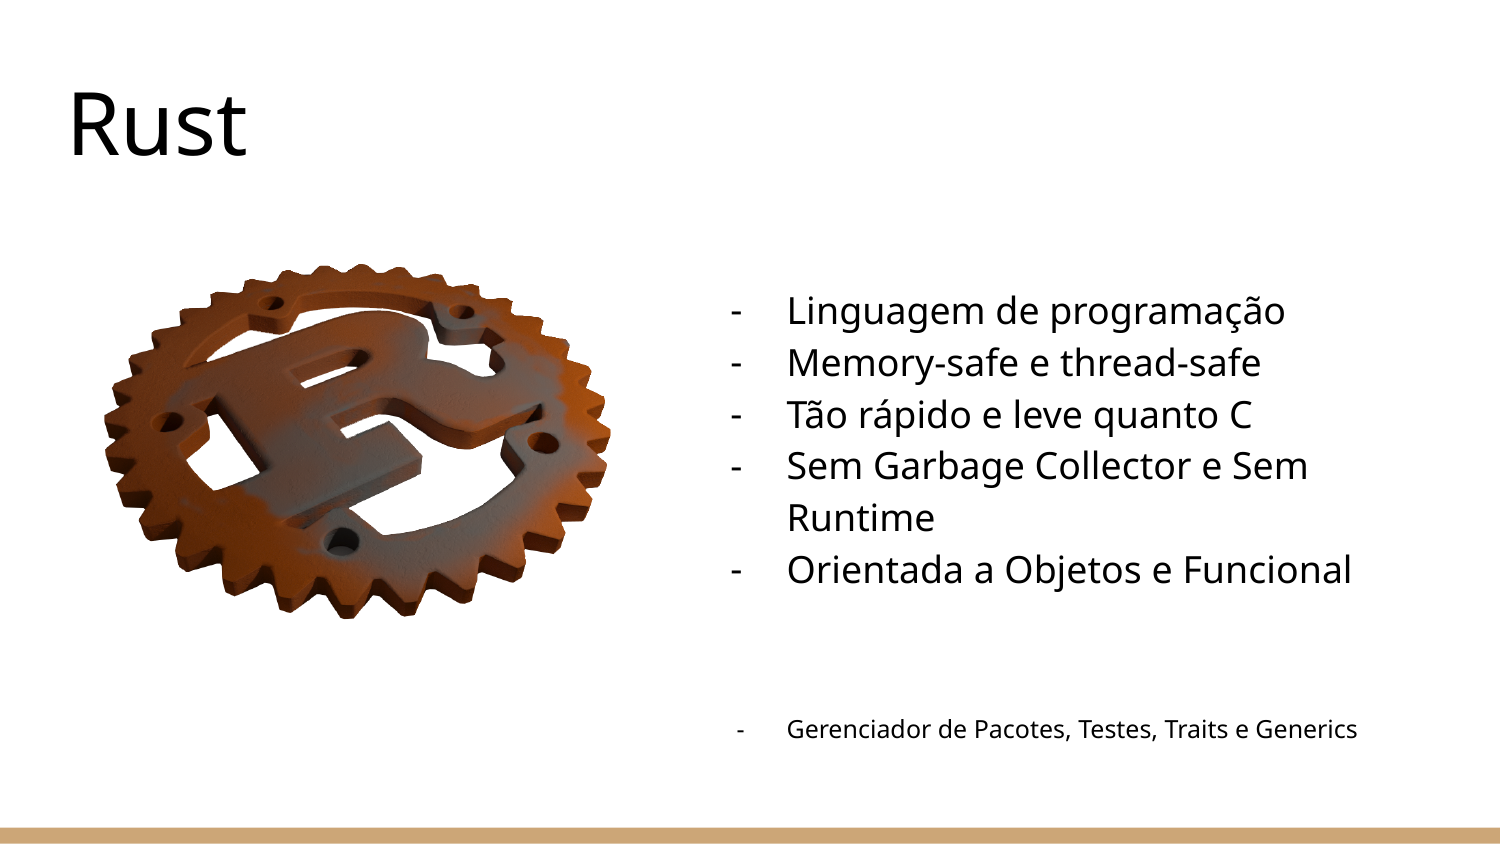

# Rust
Linguagem de programação
Memory-safe e thread-safe
Tão rápido e leve quanto C
Sem Garbage Collector e Sem Runtime
Orientada a Objetos e Funcional
Gerenciador de Pacotes, Testes, Traits e Generics